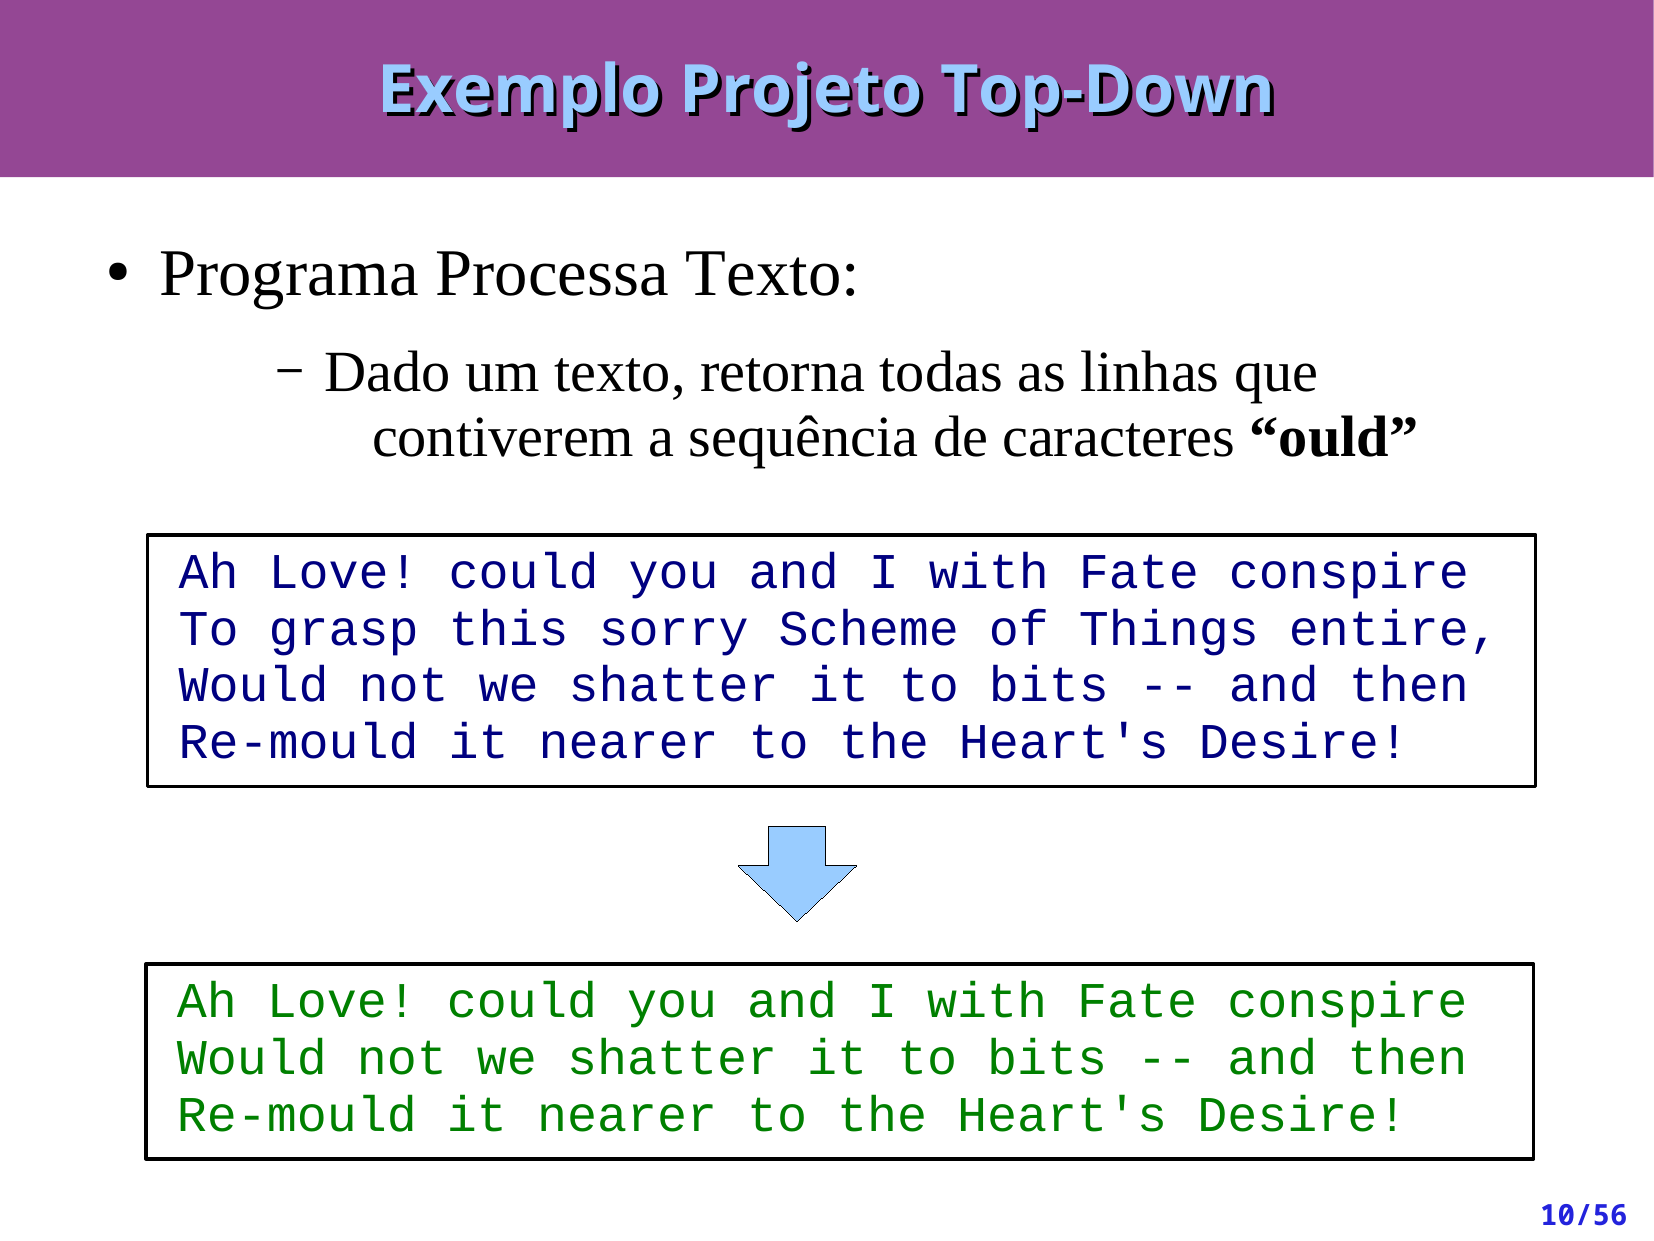

# Exemplo Projeto Top-Down
Programa Processa Texto:
Dado um texto, retorna todas as linhas que contiverem a sequência de caracteres “ould”
Ah Love! could you and I with Fate conspire
To grasp this sorry Scheme of Things entire,
Would not we shatter it to bits -- and then
Re-mould it nearer to the Heart's Desire!
Ah Love! could you and I with Fate conspire
Would not we shatter it to bits -- and then
Re-mould it nearer to the Heart's Desire!
10